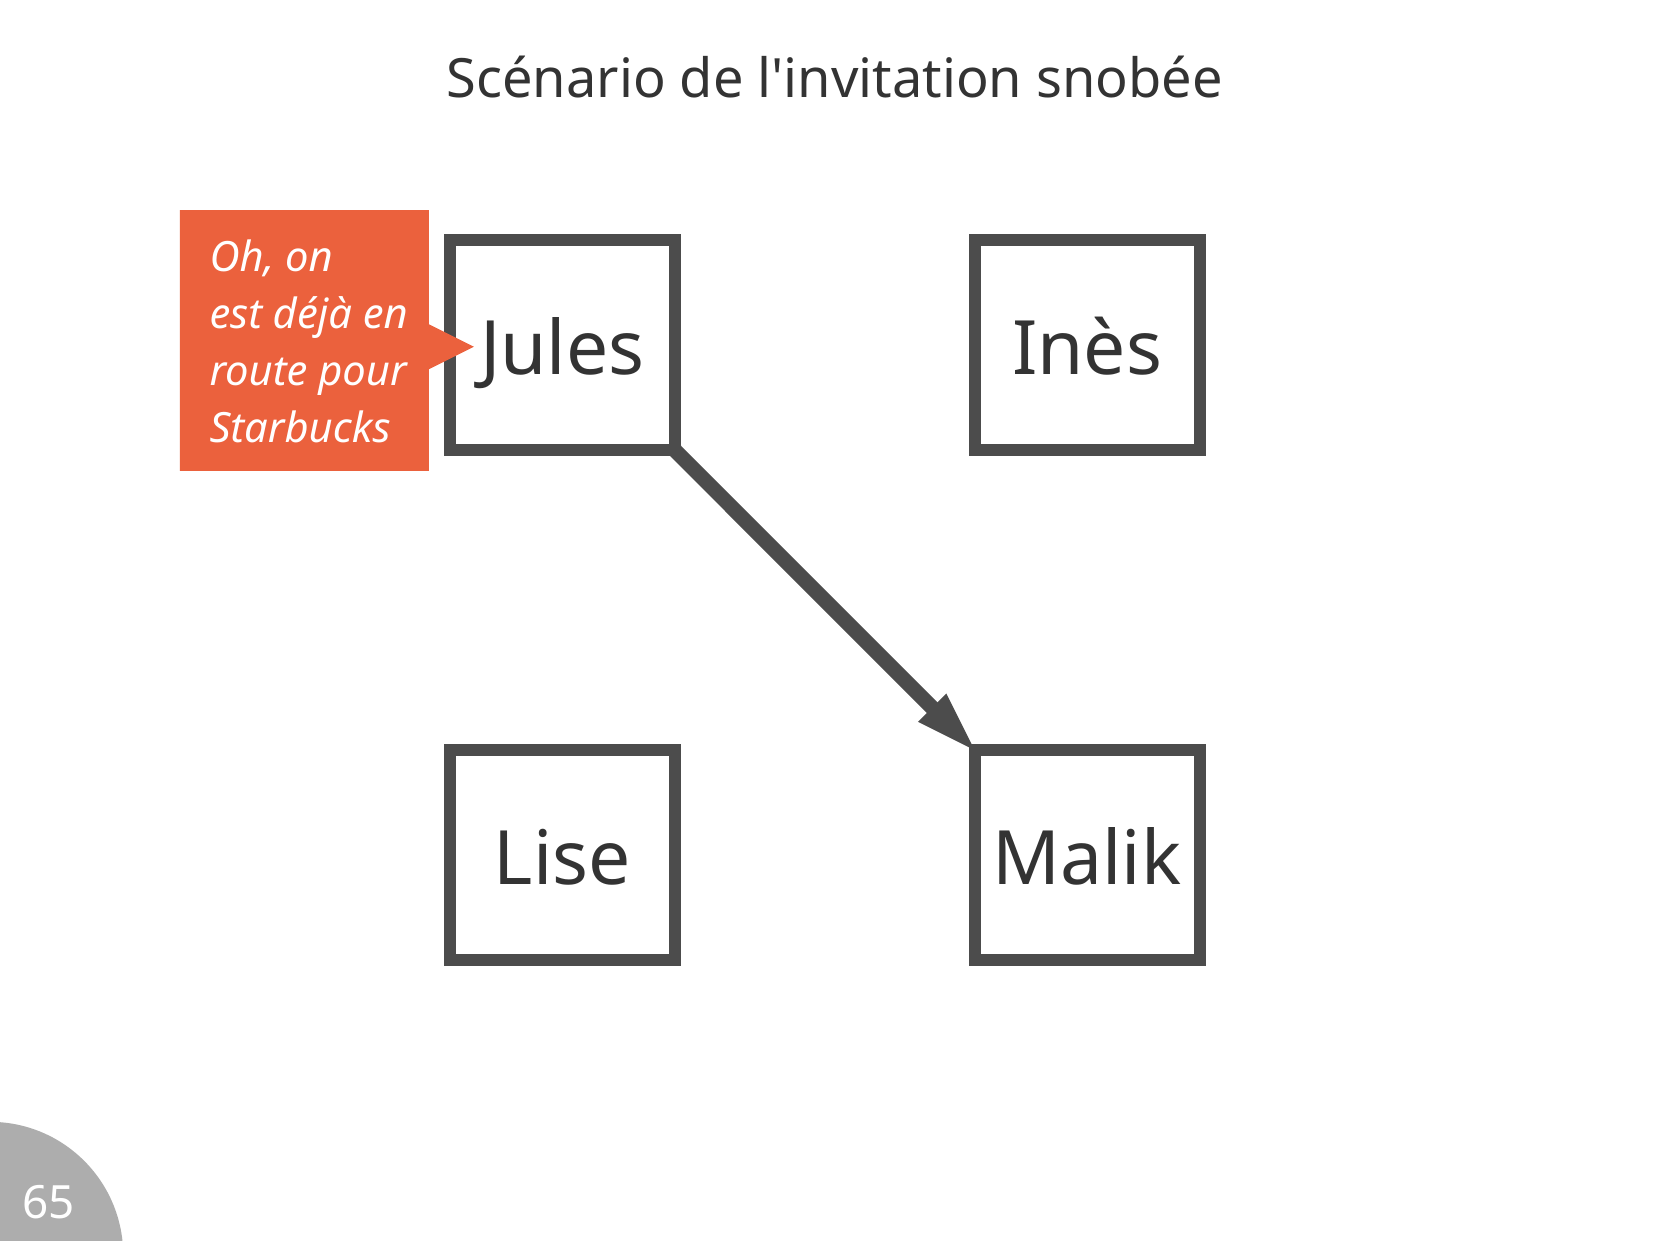

Scénario de l'invitation snobée
Oh, on
est déjà en
route pour
Starbucks
Jules
Inès
Lise
Malik
65